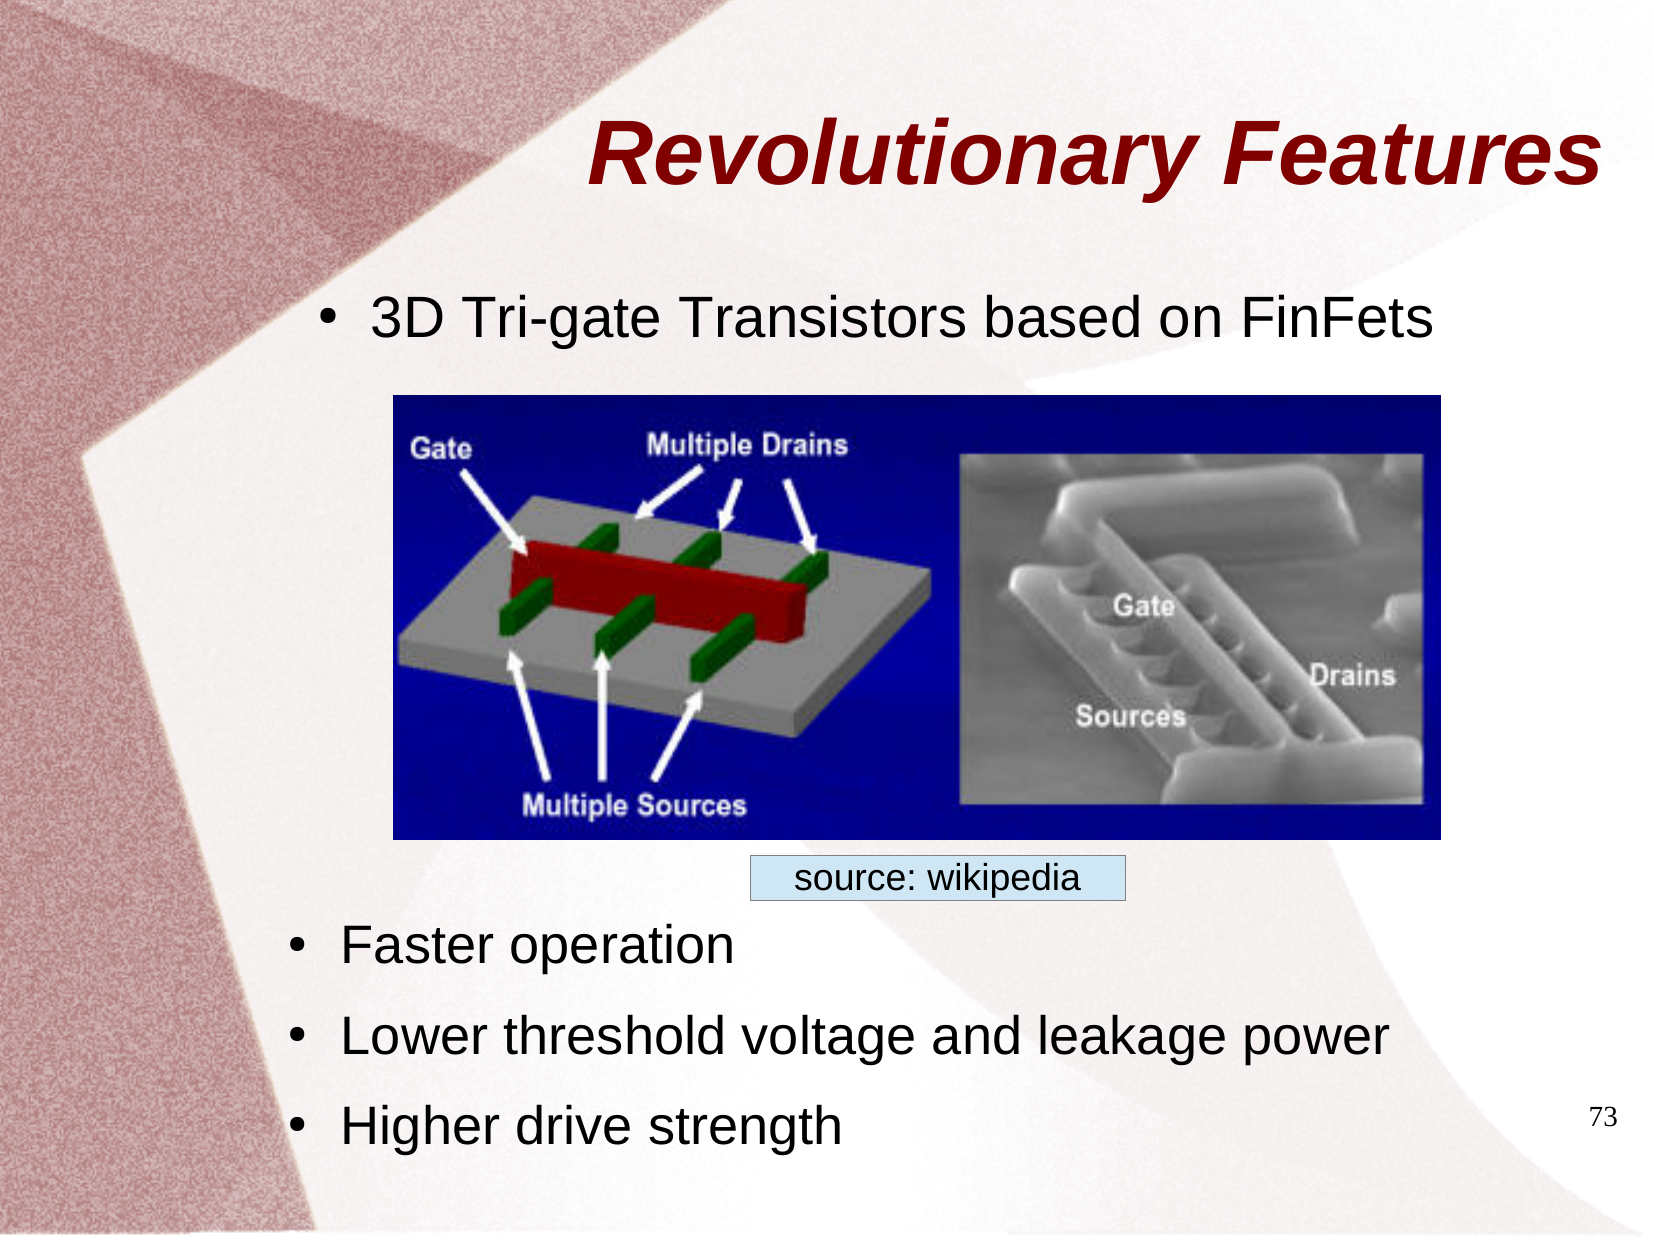

# Revolutionary Features
3D Tri-gate Transistors based on FinFets
source: wikipedia
Faster operation
Lower threshold voltage and leakage power
Higher drive strength
73